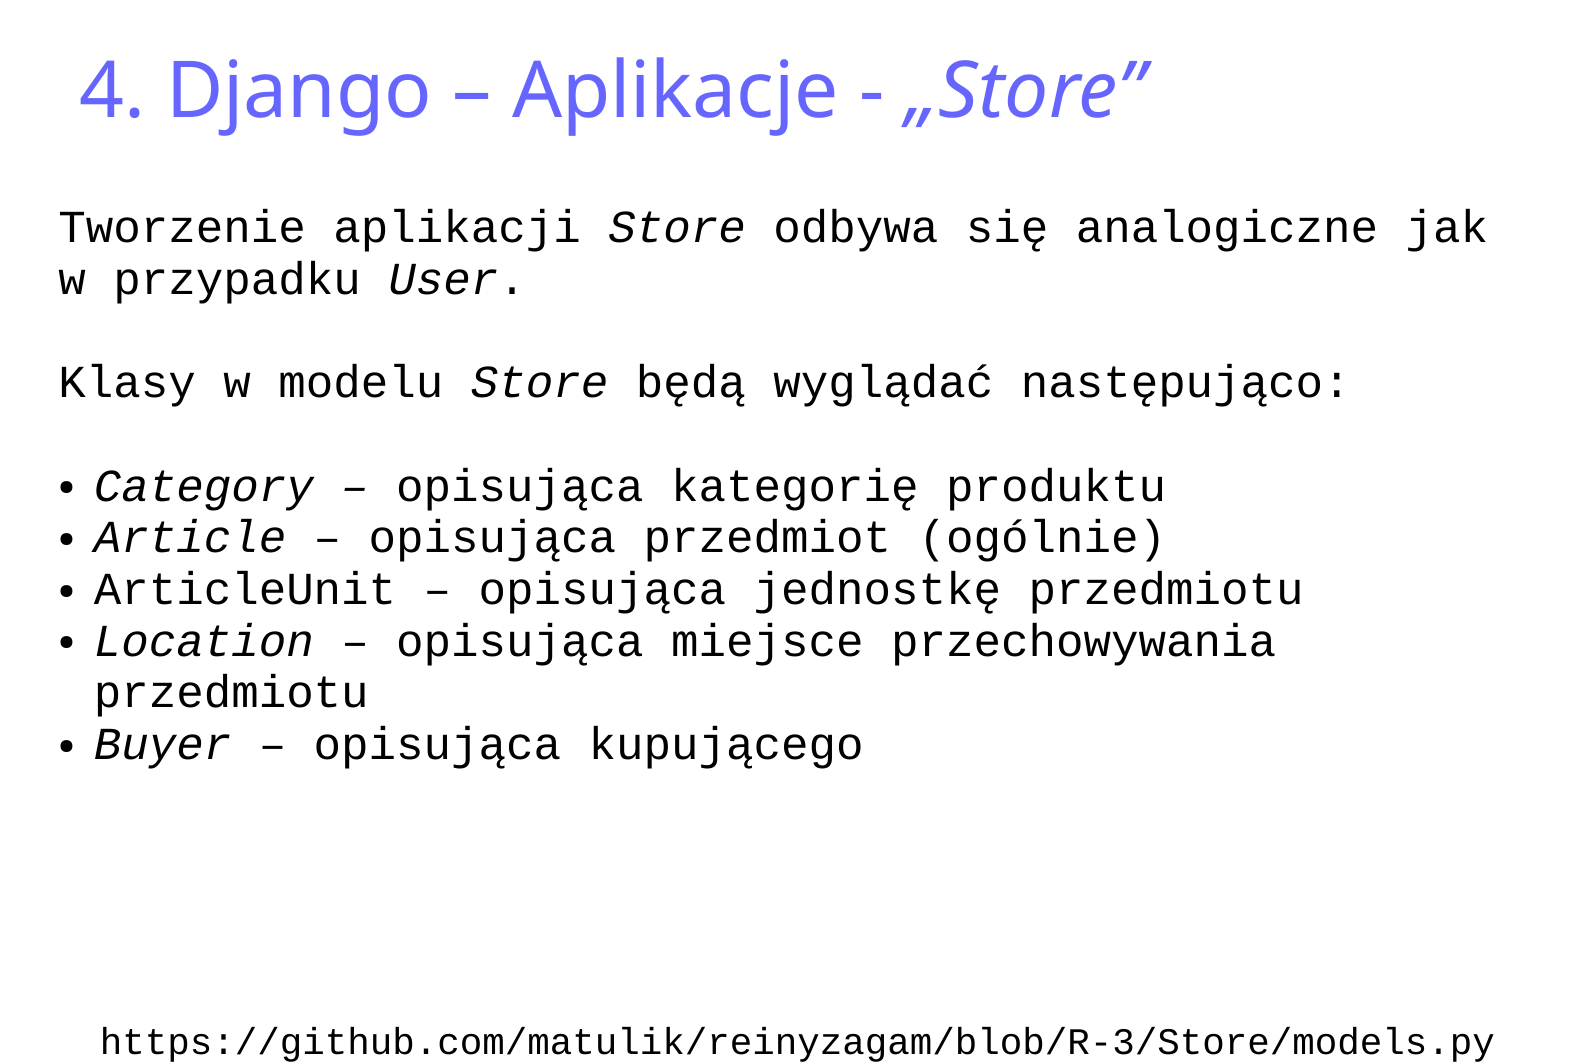

# 4. Django – Aplikacje - „Store”
Tworzenie aplikacji Store odbywa się analogiczne jak w przypadku User.
Klasy w modelu Store będą wyglądać następująco:
Category – opisująca kategorię produktu
Article – opisująca przedmiot (ogólnie)
ArticleUnit – opisująca jednostkę przedmiotu
Location – opisująca miejsce przechowywania przedmiotu
Buyer – opisująca kupującego
https://github.com/matulik/reinyzagam/blob/R-3/Store/models.py